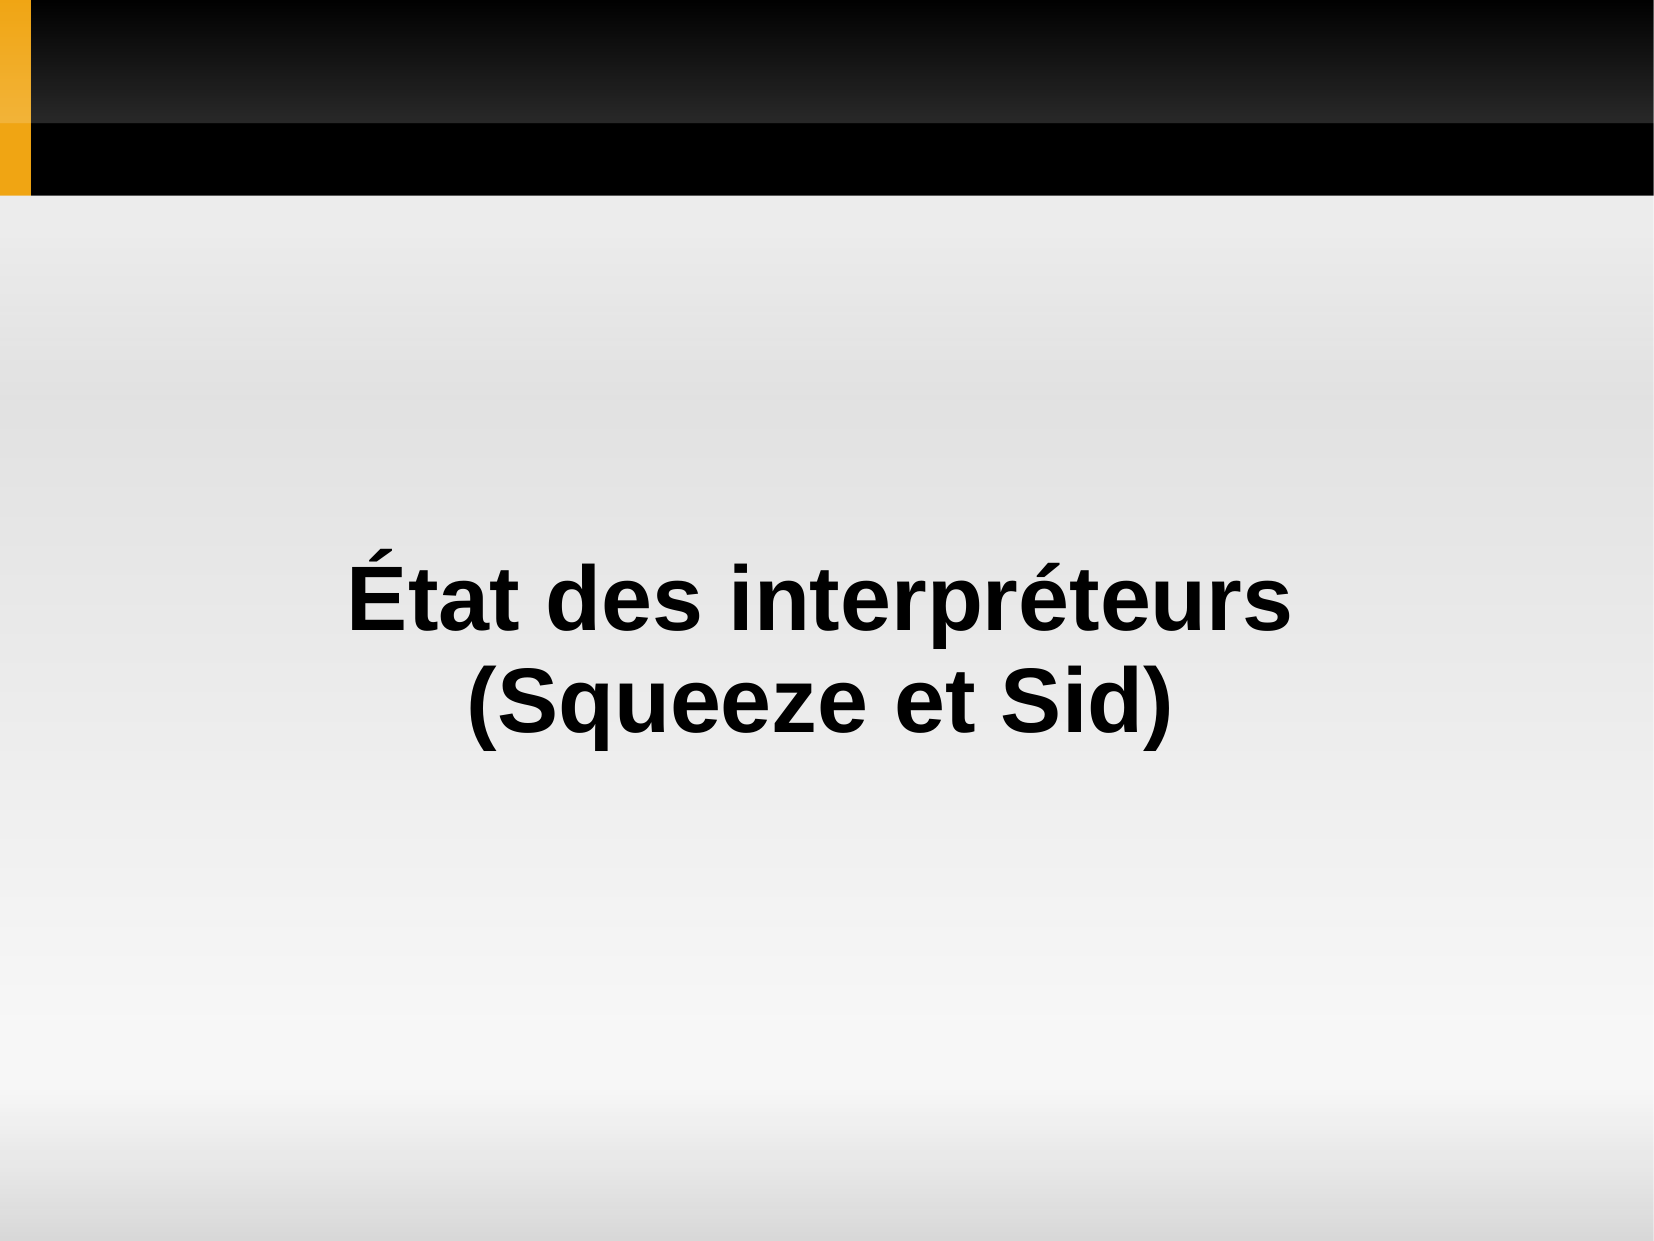

# État des interpréteurs (Squeeze et Sid)